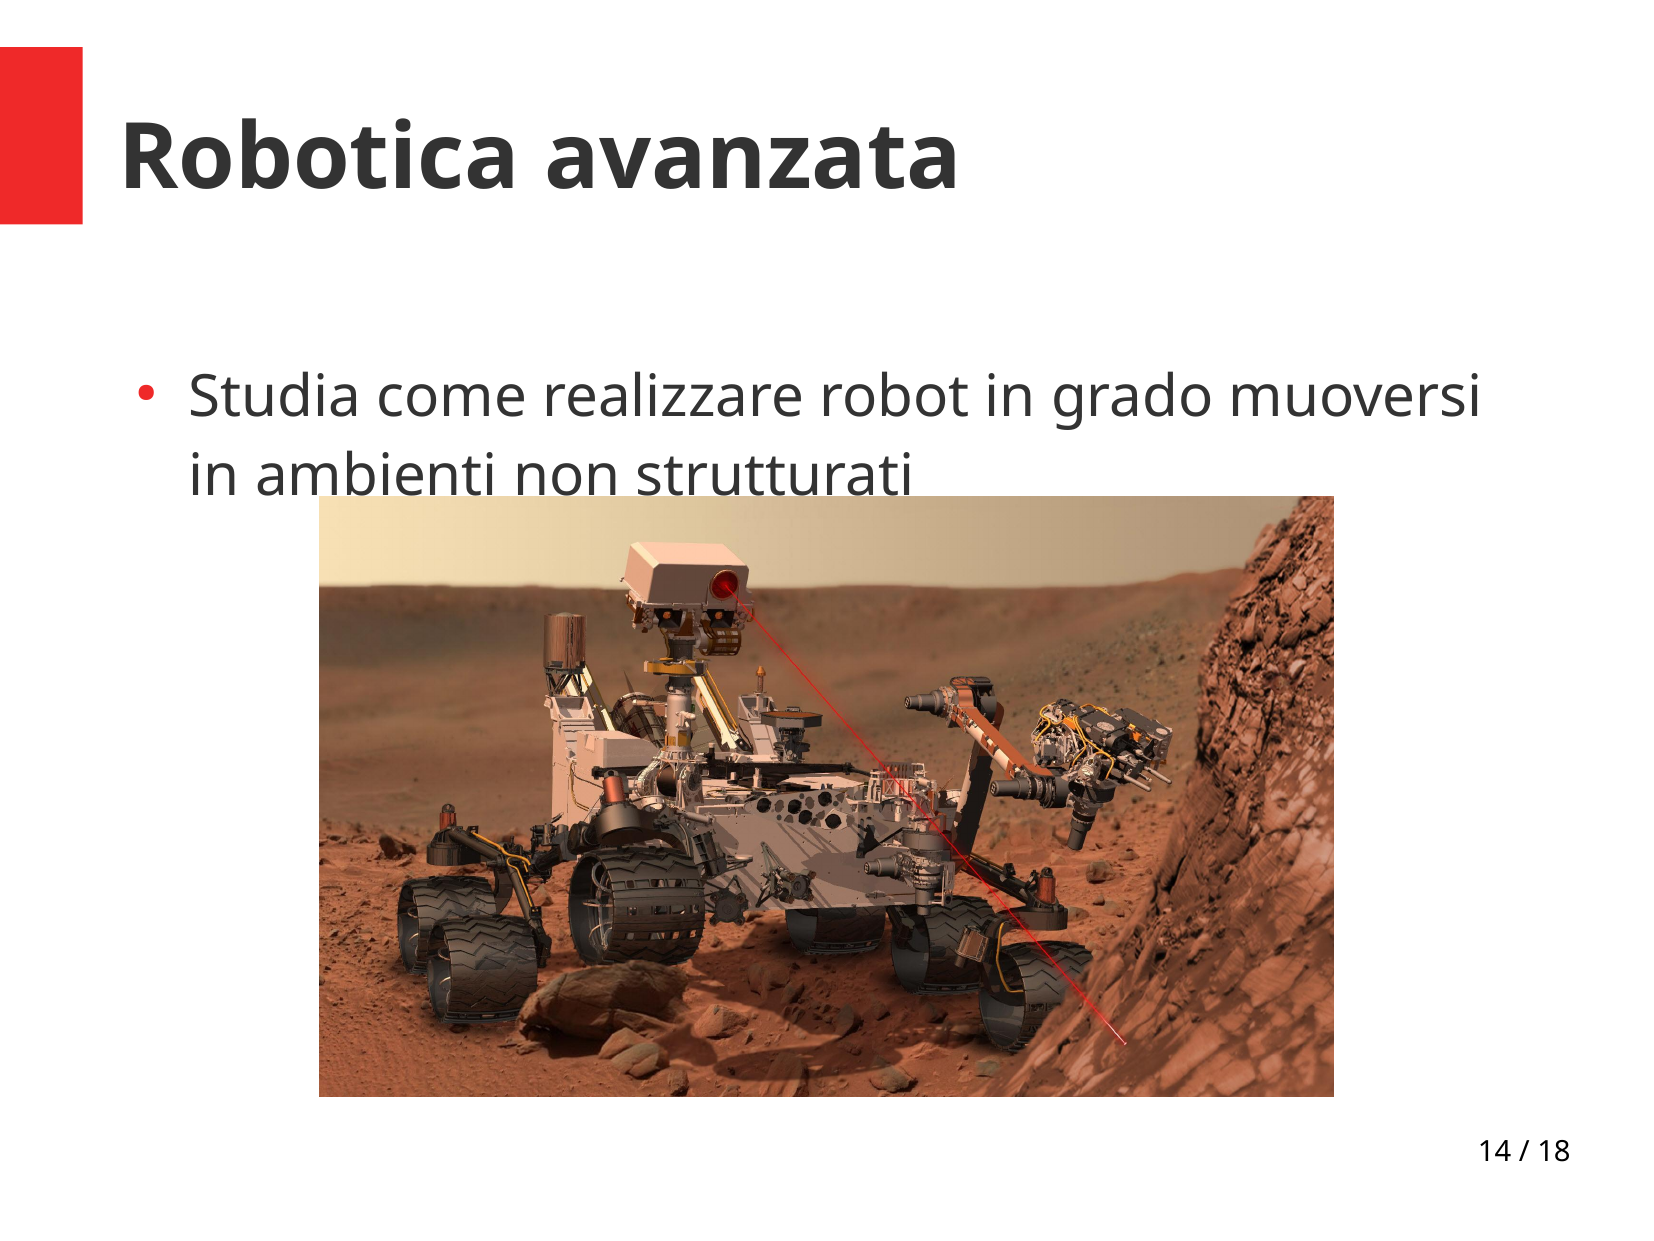

# Robotica avanzata
Studia come realizzare robot in grado muoversi in ambienti non strutturati
14